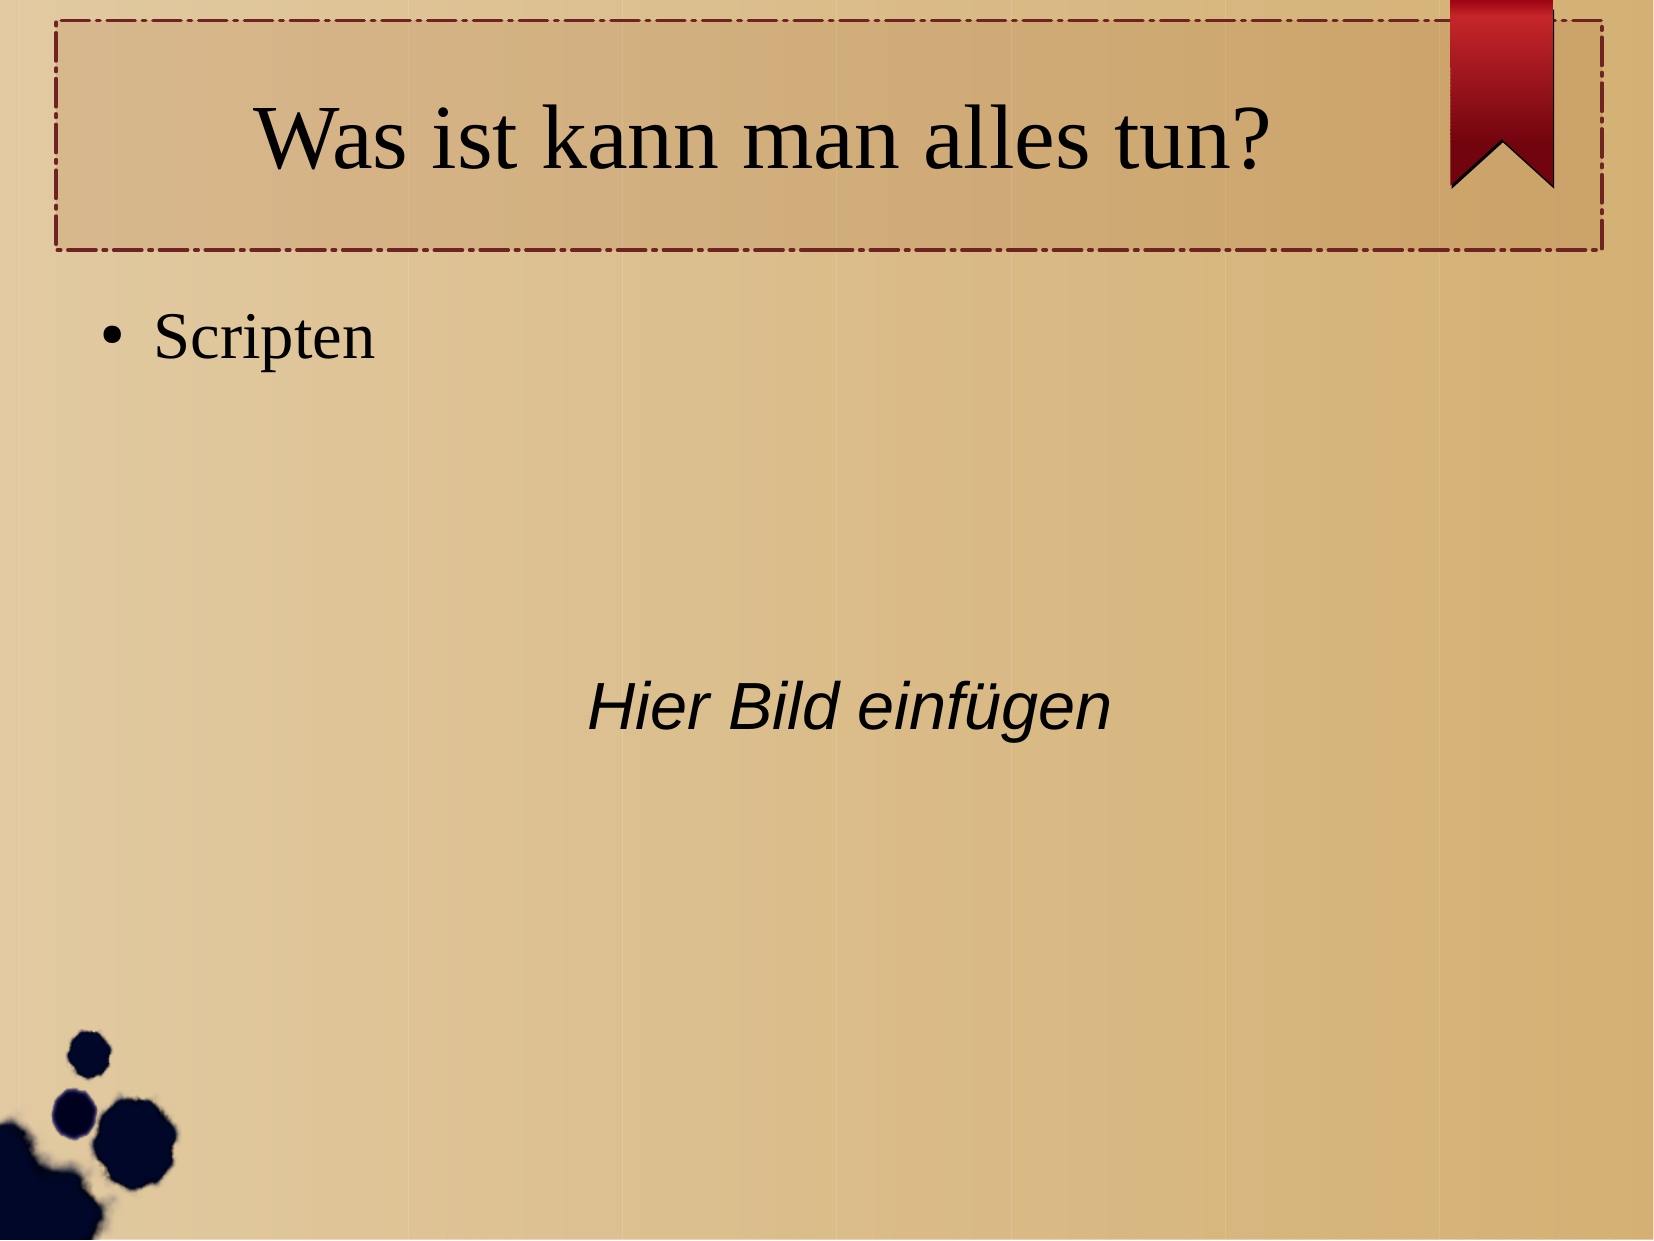

# Was ist kann man alles tun?
Scripten
Hier Bild einfügen